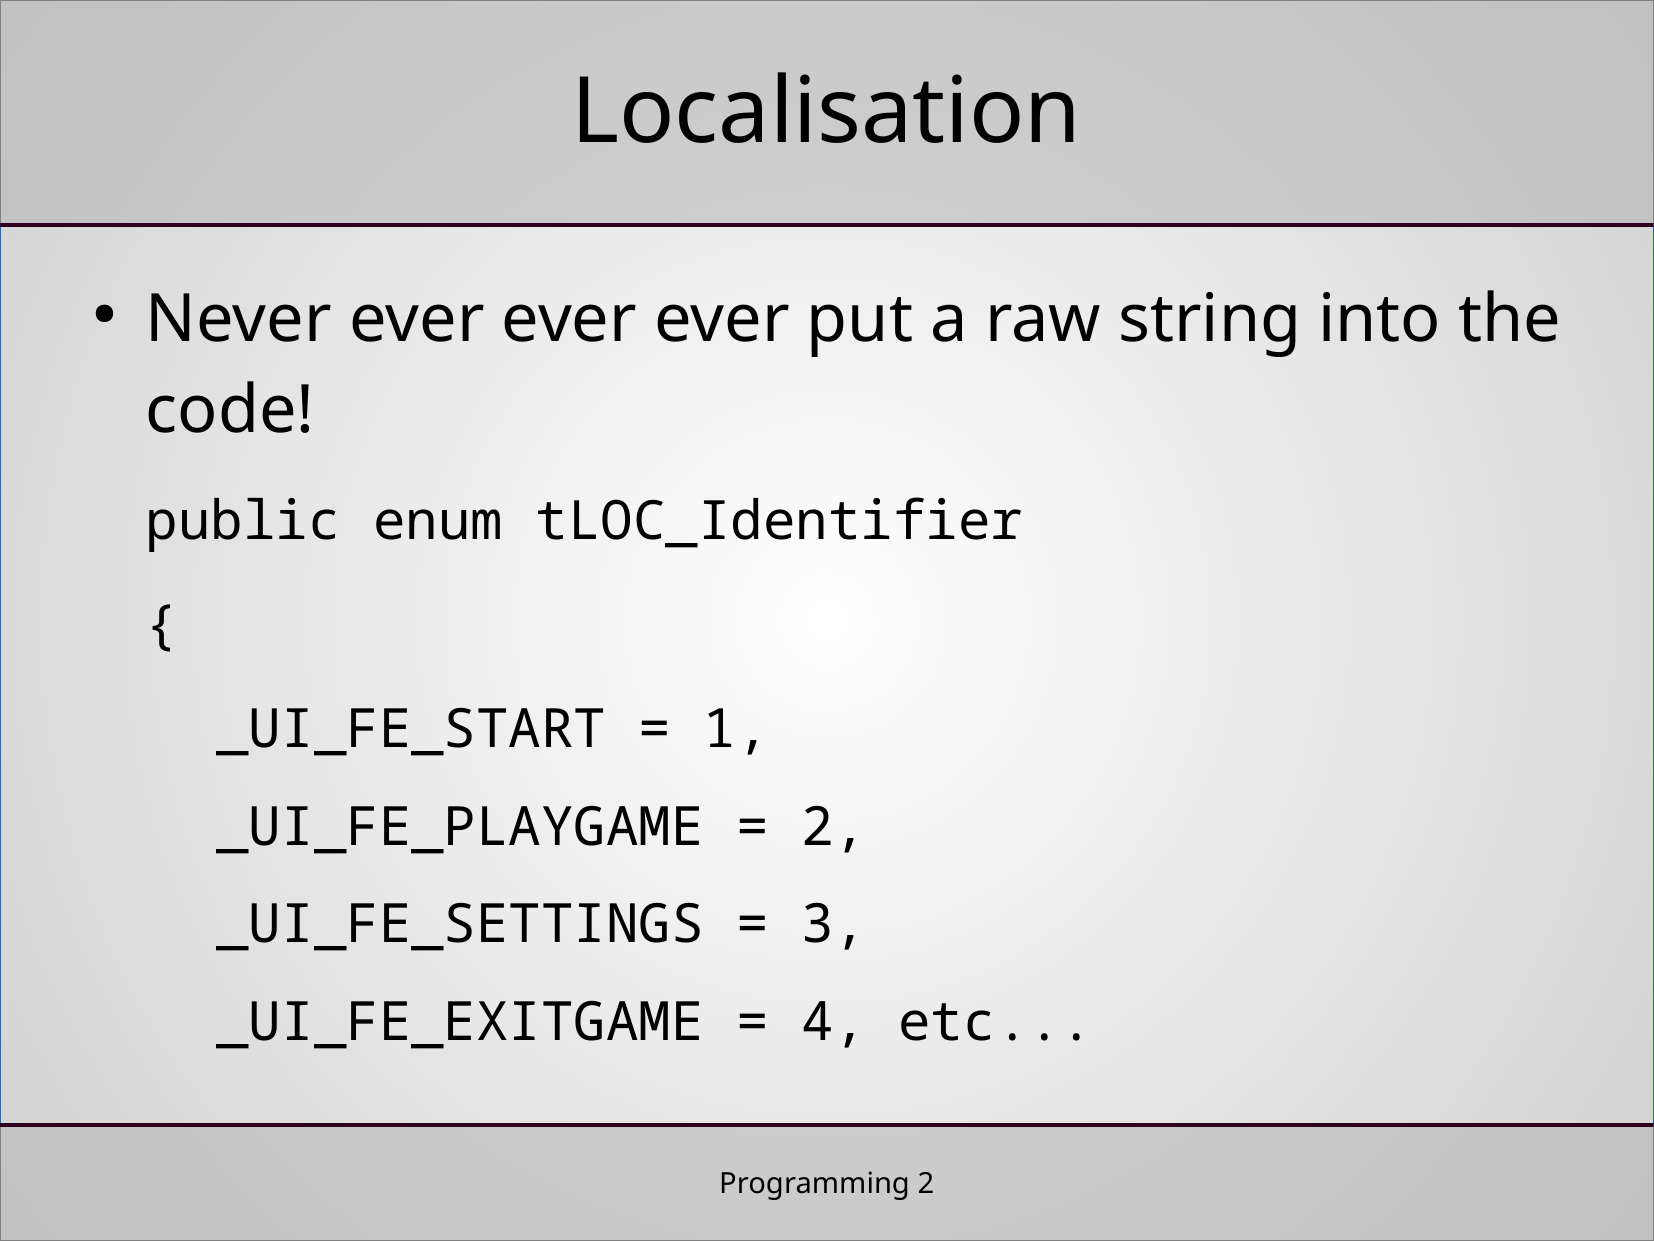

# Localisation
Never ever ever ever put a raw string into the code!
public enum tLOC_Identifier
{
_UI_FE_START = 1,
_UI_FE_PLAYGAME = 2,
_UI_FE_SETTINGS = 3,
_UI_FE_EXITGAME = 4, etc...